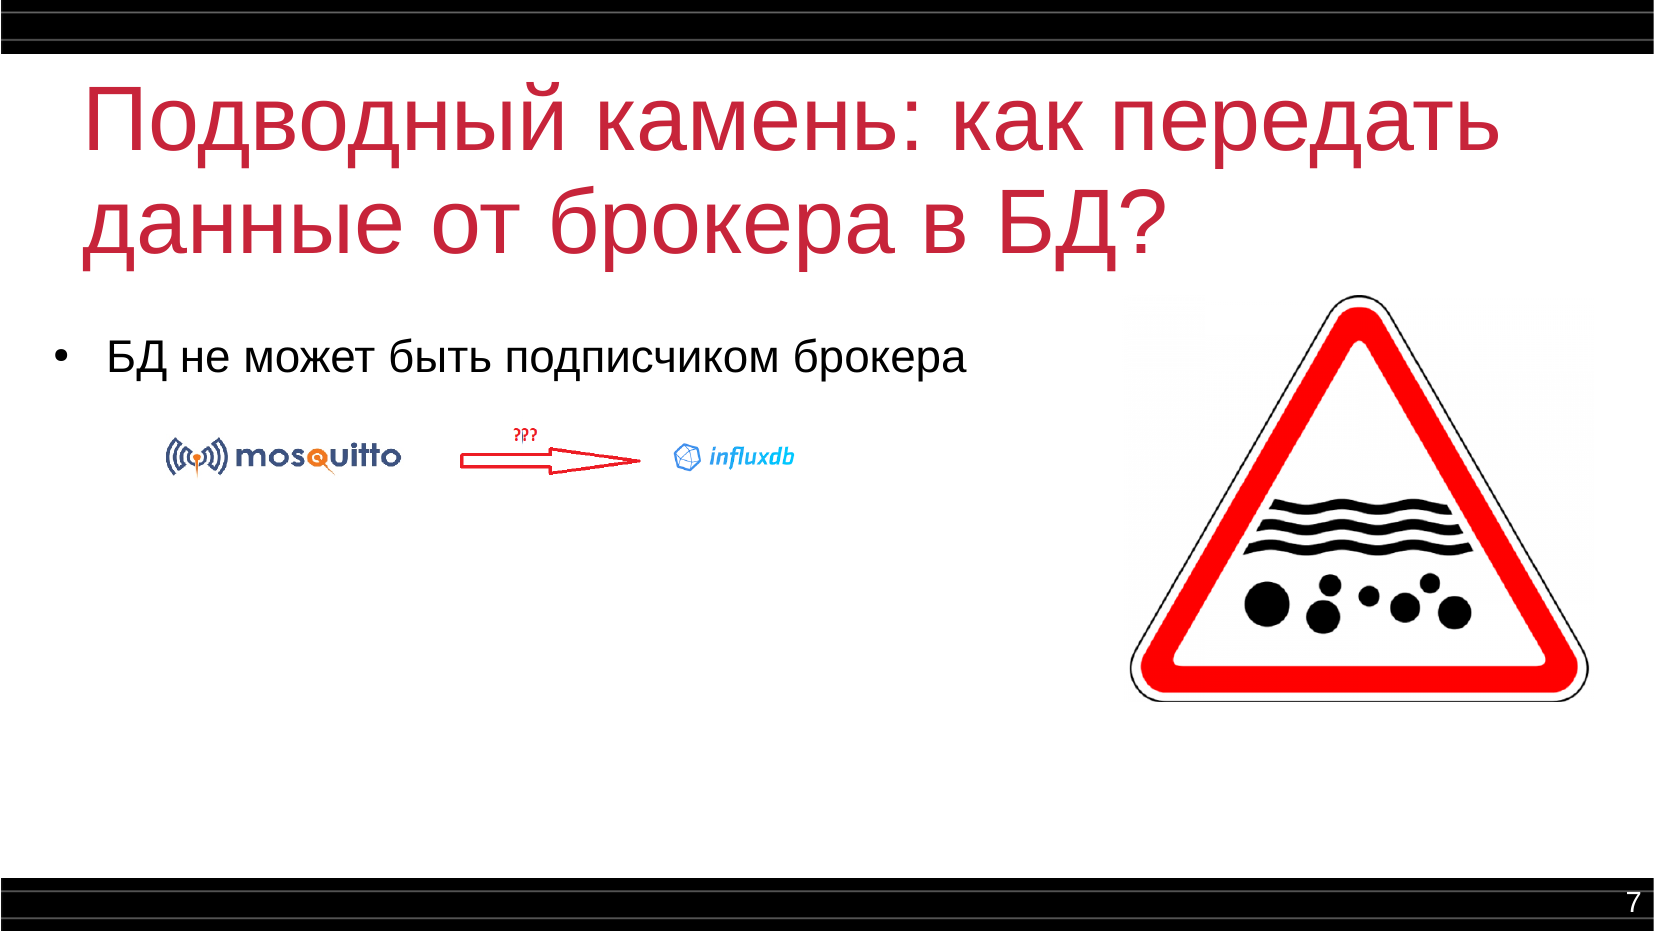

# Подводный камень: как передать данные от брокера в БД?
БД не может быть подписчиком брокера